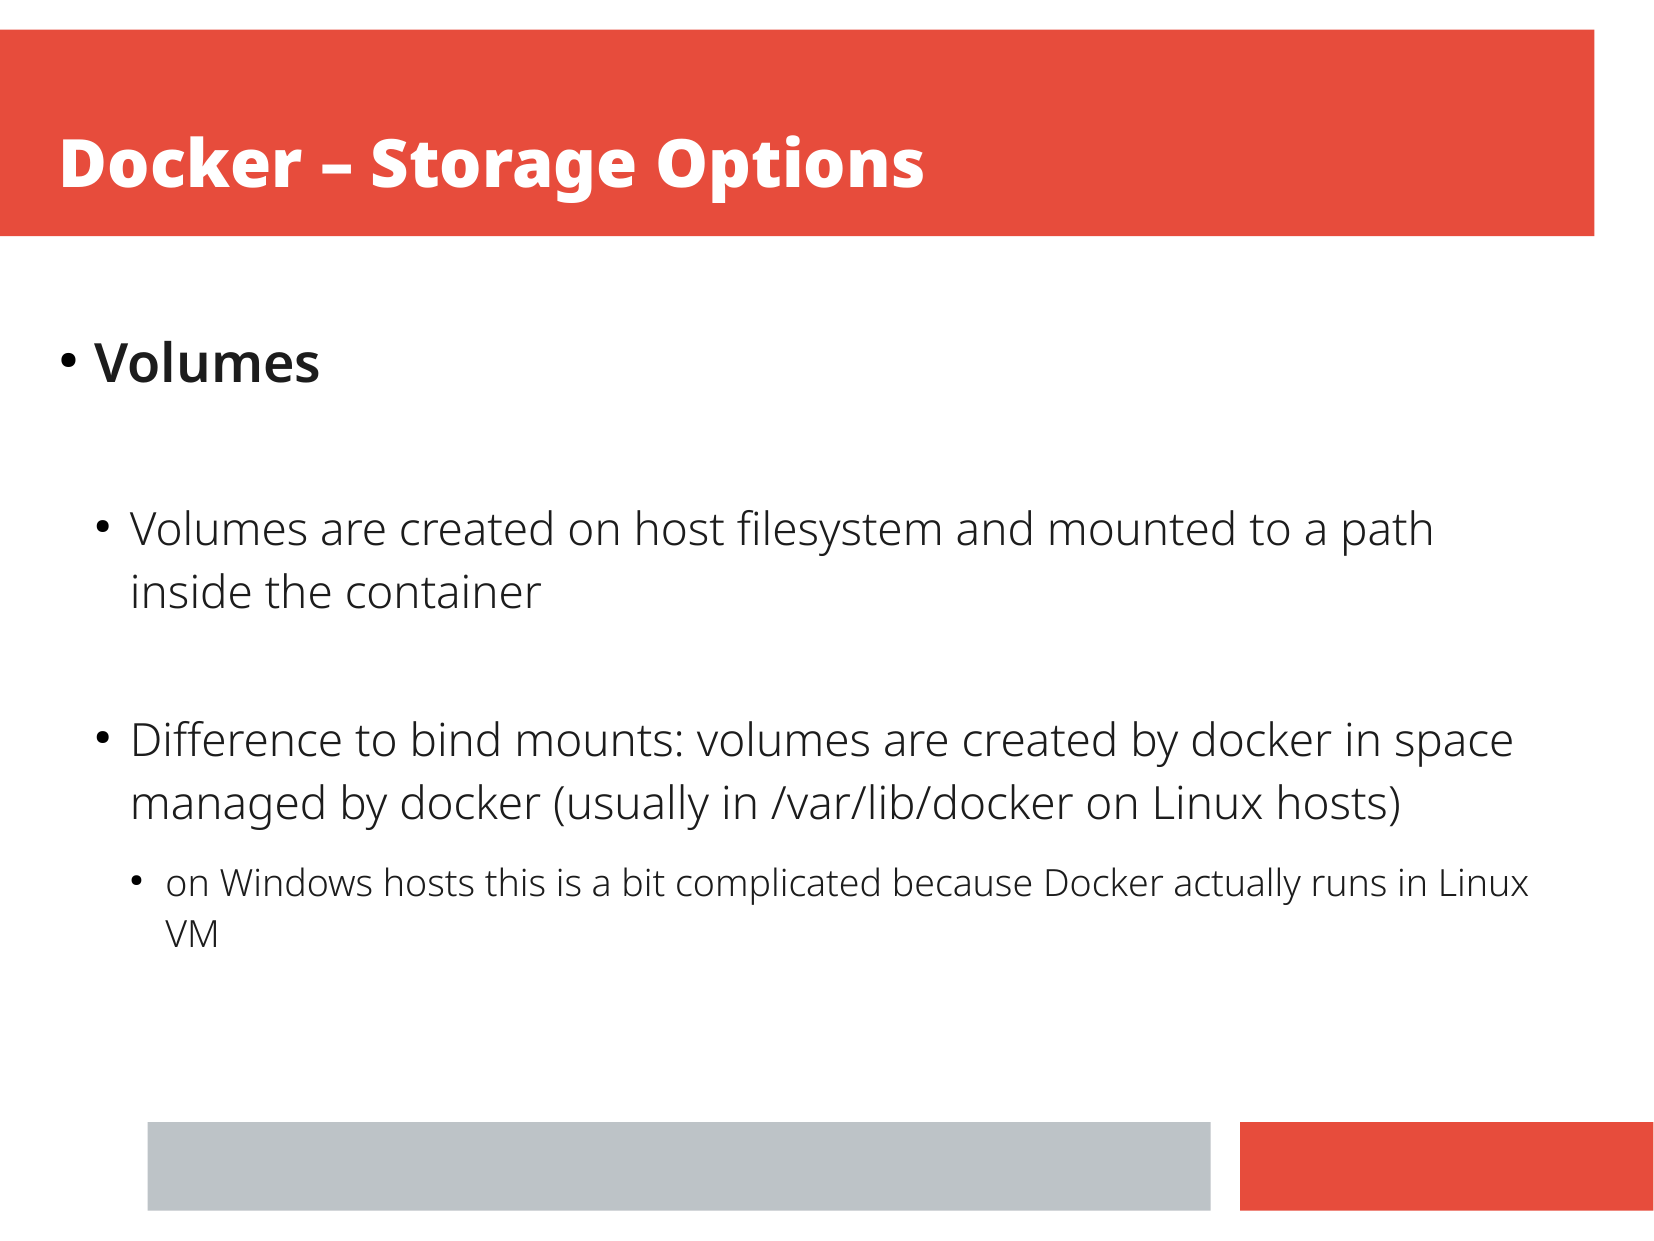

# Docker – Storage Options
Volumes
Volumes are created on host filesystem and mounted to a path inside the container
Difference to bind mounts: volumes are created by docker in space managed by docker (usually in /var/lib/docker on Linux hosts)
on Windows hosts this is a bit complicated because Docker actually runs in Linux VM